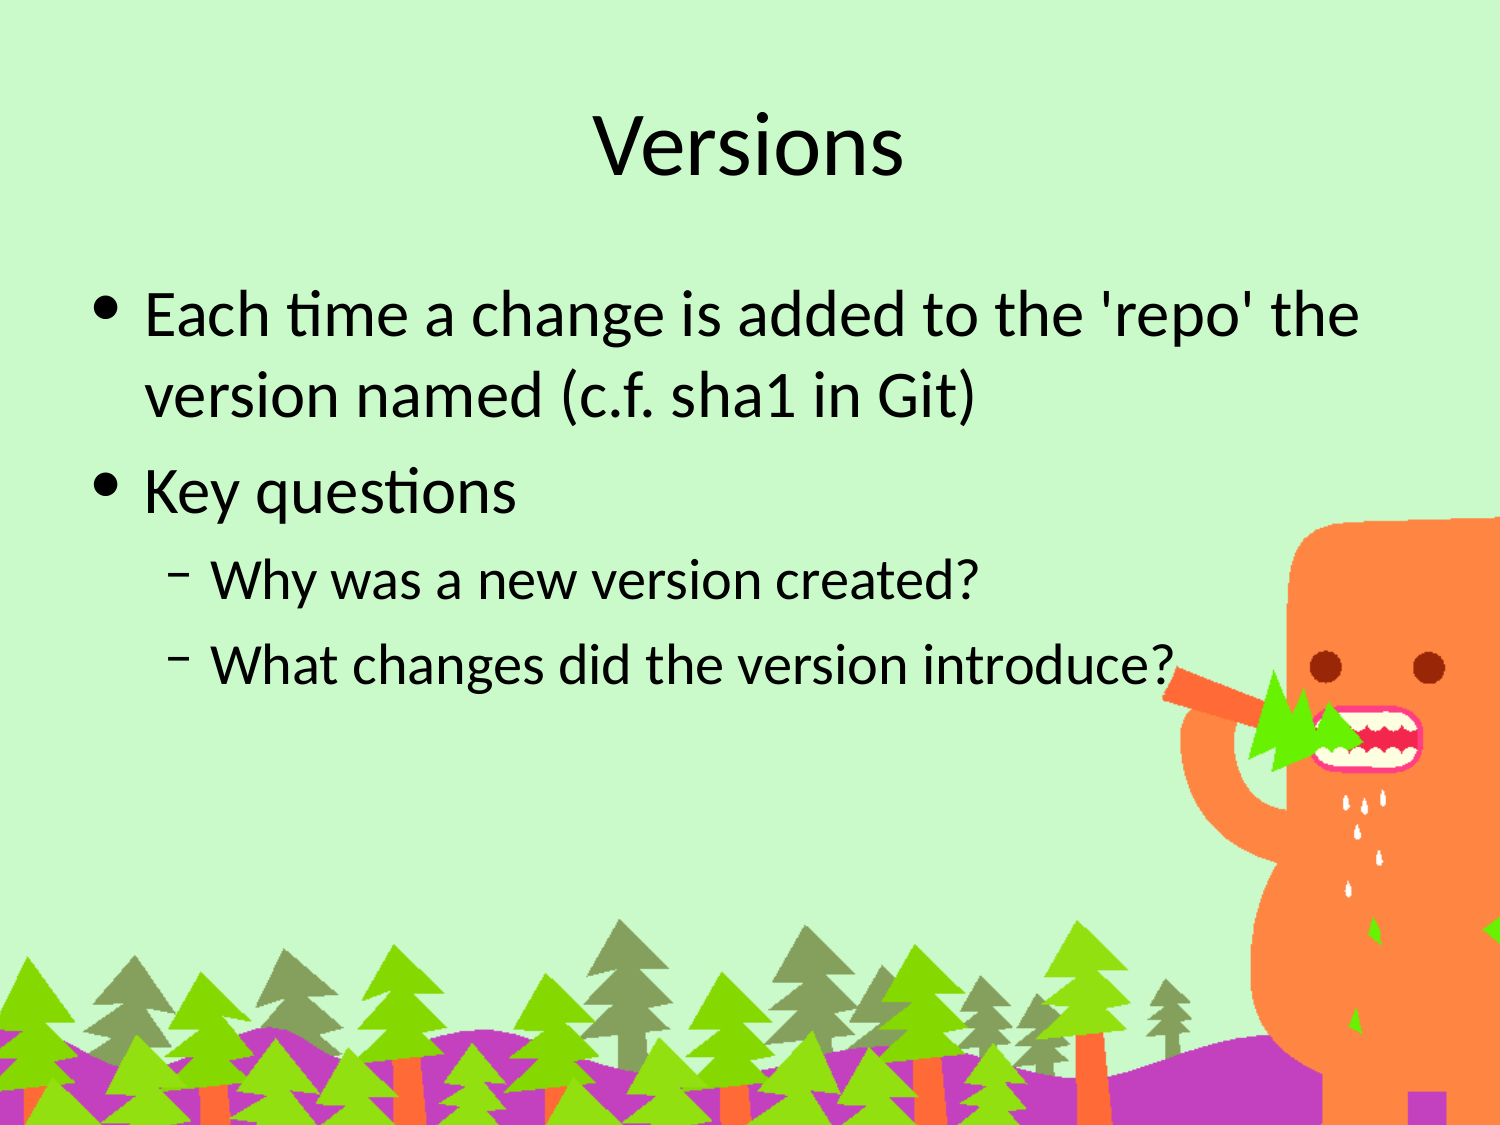

# Versions
Each time a change is added to the 'repo' the version named (c.f. sha1 in Git)
Key questions
Why was a new version created?
What changes did the version introduce?